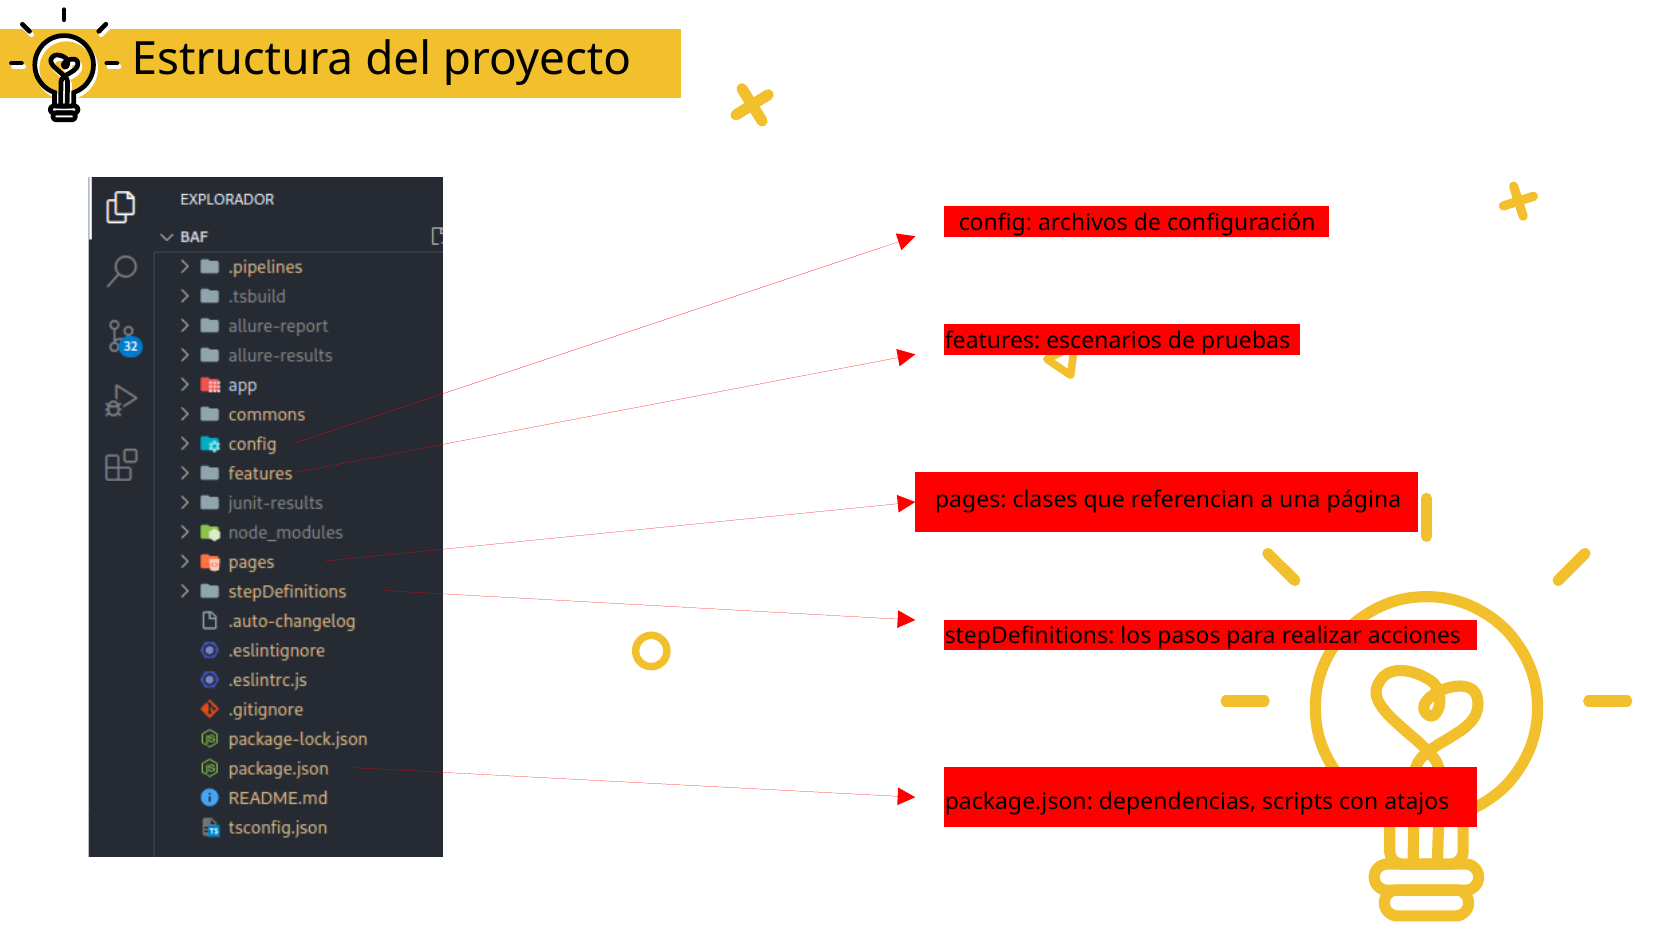

# Estructura del proyecto
config: archivos de configuración
features: escenarios de pruebas
pages: clases que referencian a una página
stepDefinitions: los pasos para realizar acciones
package.json: dependencias, scripts con atajos